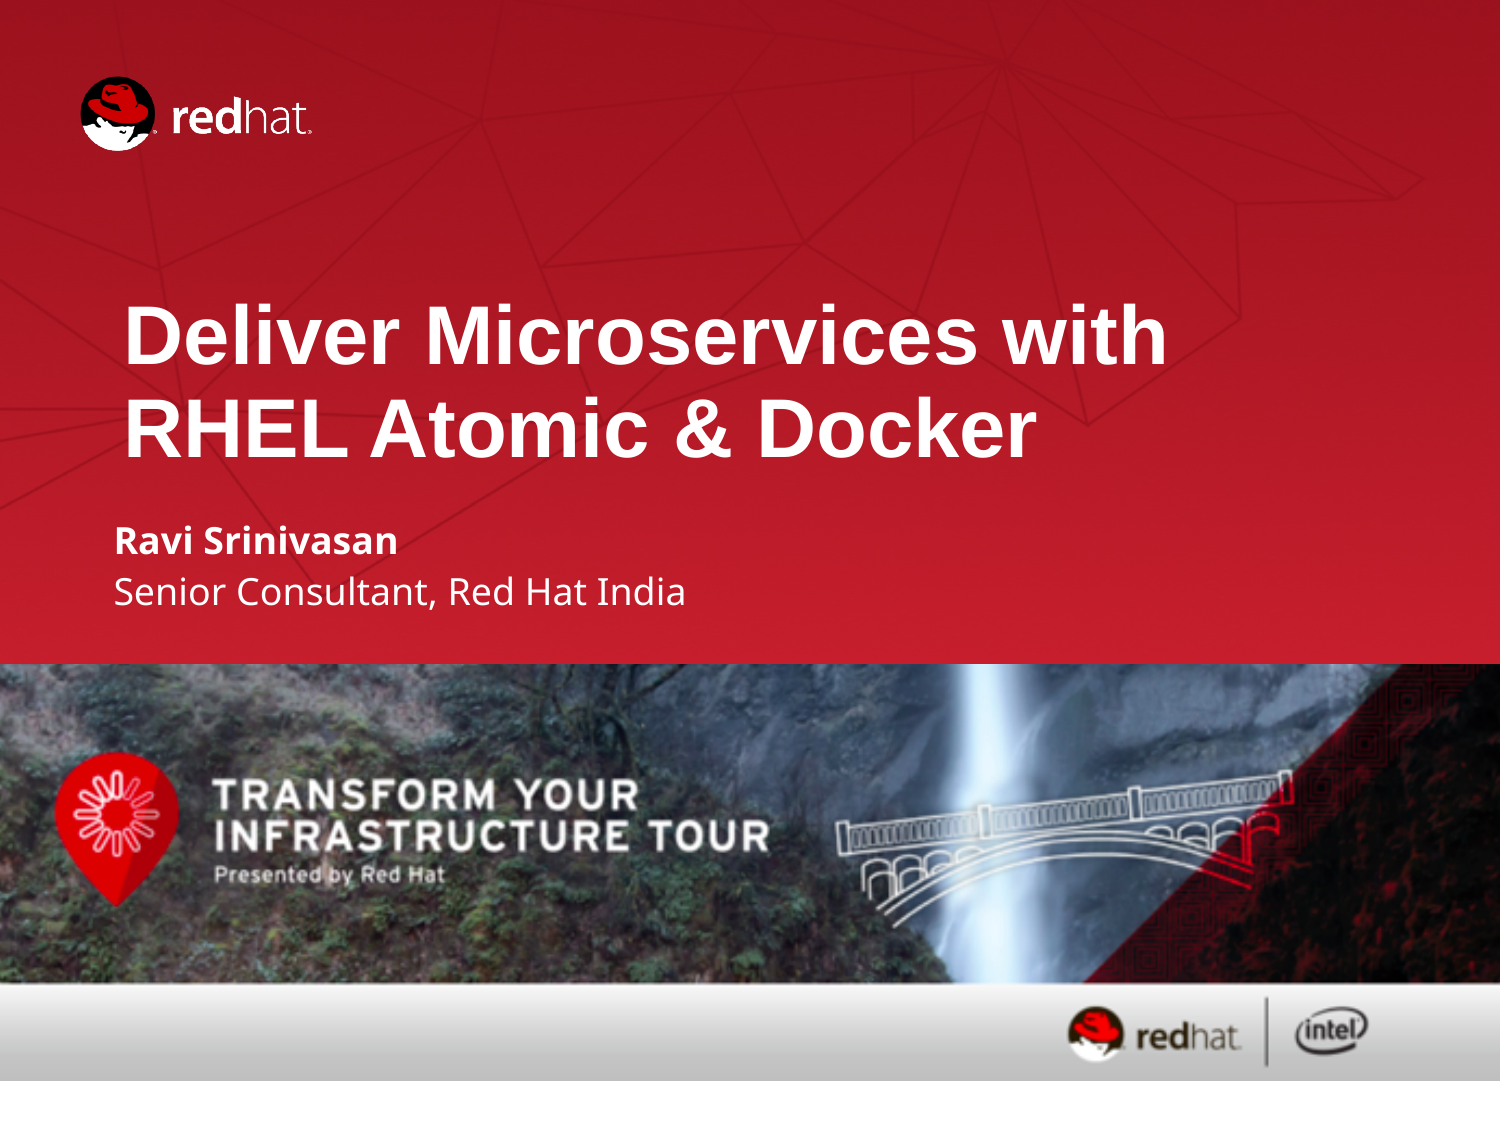

Deliver Microservices with RHEL Atomic & Docker
Ravi Srinivasan
Senior Consultant, Red Hat India